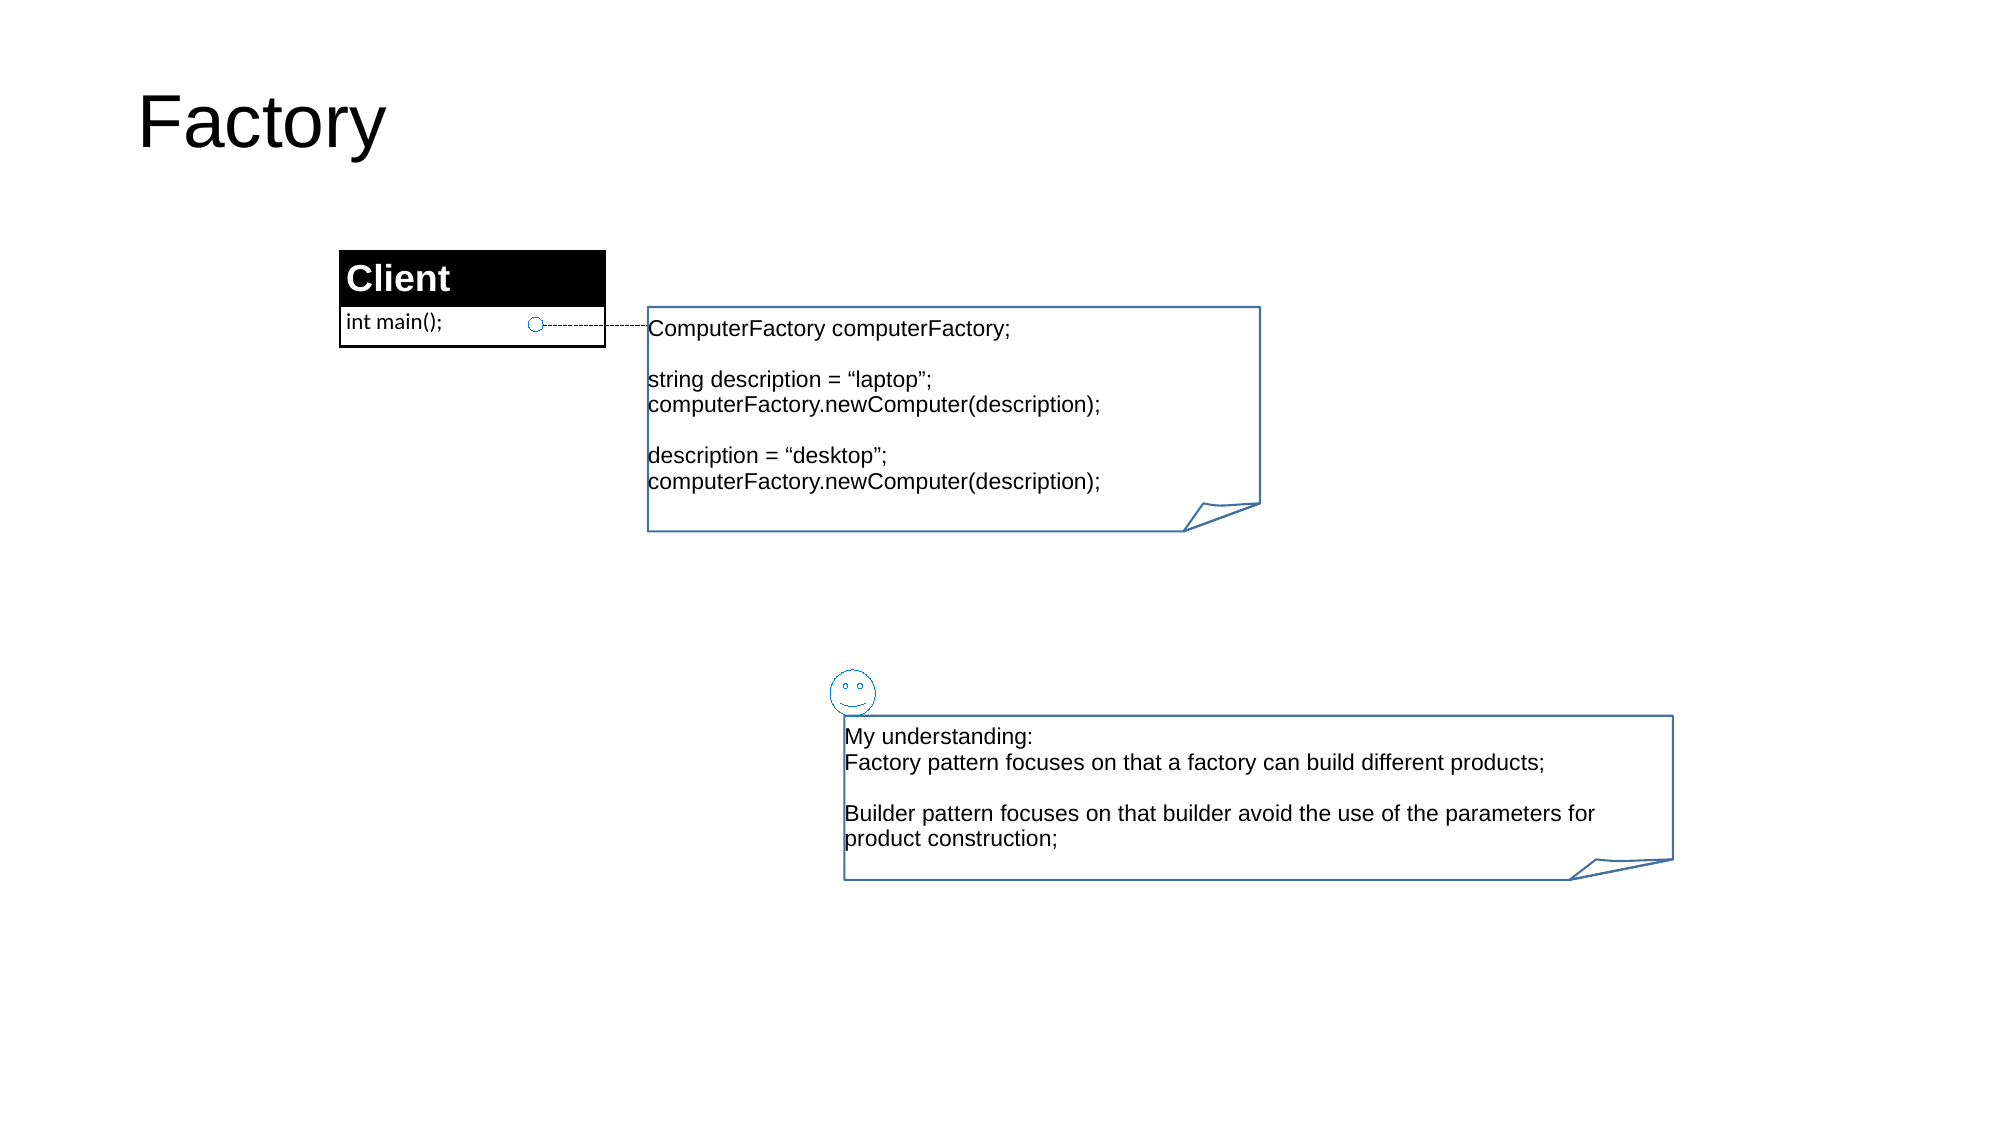

# Factory
| Client |
| --- |
| int main(); |
ComputerFactory computerFactory;
string description = “laptop”;
computerFactory.newComputer(description);
description = “desktop”;
computerFactory.newComputer(description);
My understanding:
Factory pattern focuses on that a factory can build different products;
Builder pattern focuses on that builder avoid the use of the parameters for
product construction;